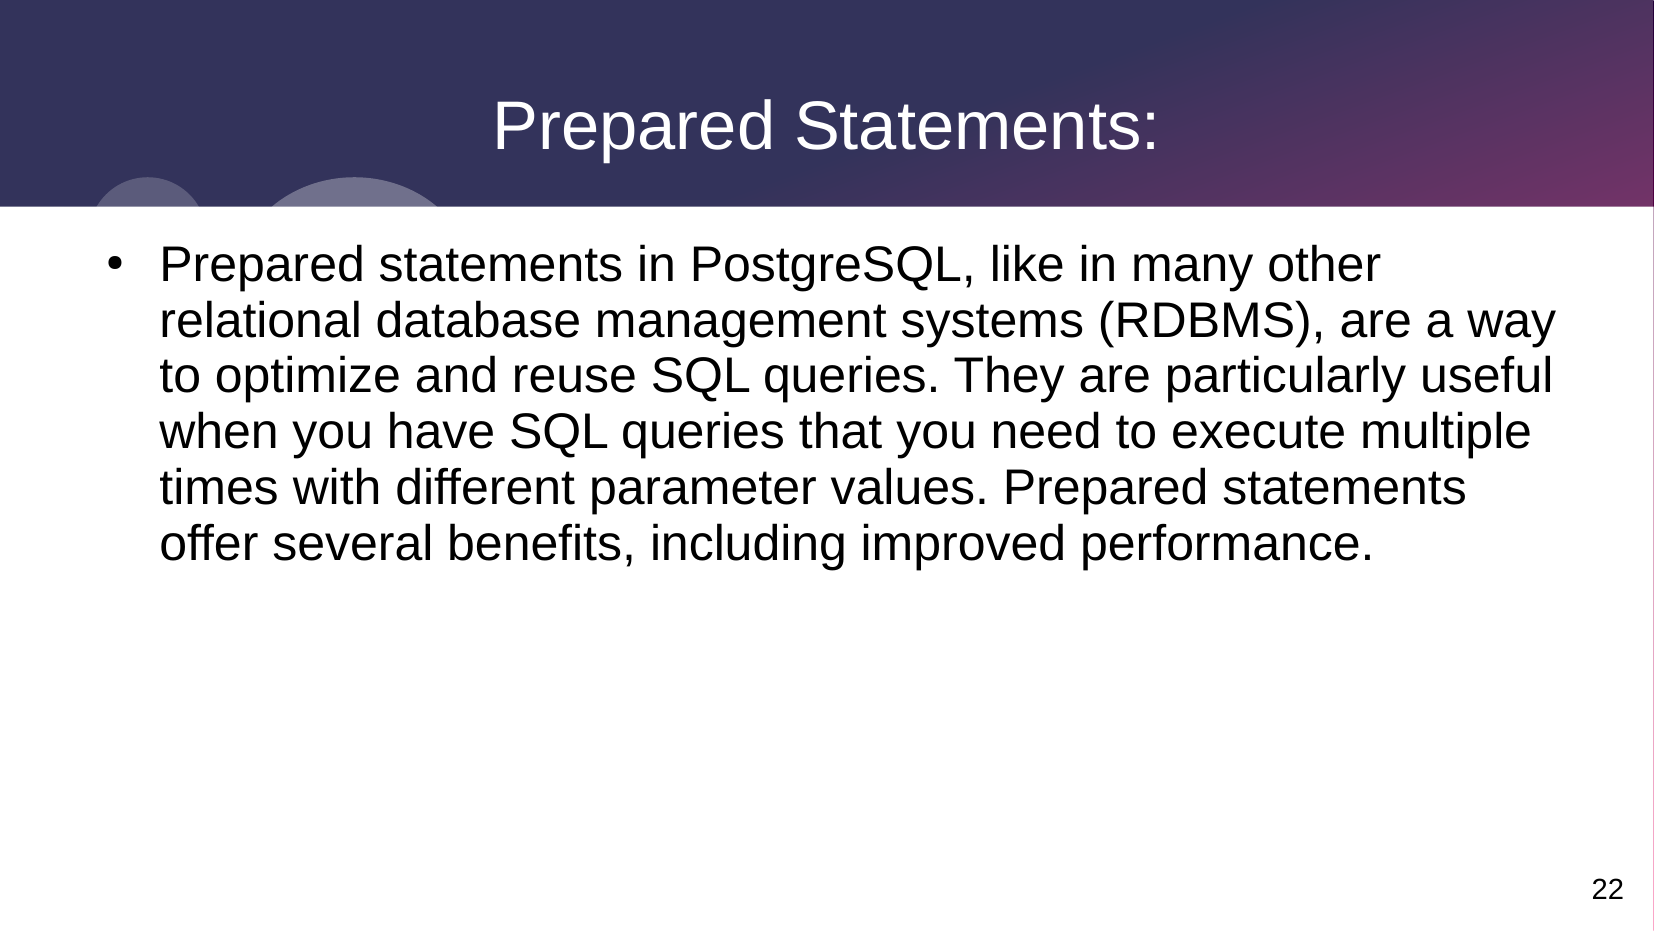

# Prepared Statements:
Prepared statements in PostgreSQL, like in many other relational database management systems (RDBMS), are a way to optimize and reuse SQL queries. They are particularly useful when you have SQL queries that you need to execute multiple times with different parameter values. Prepared statements offer several benefits, including improved performance.